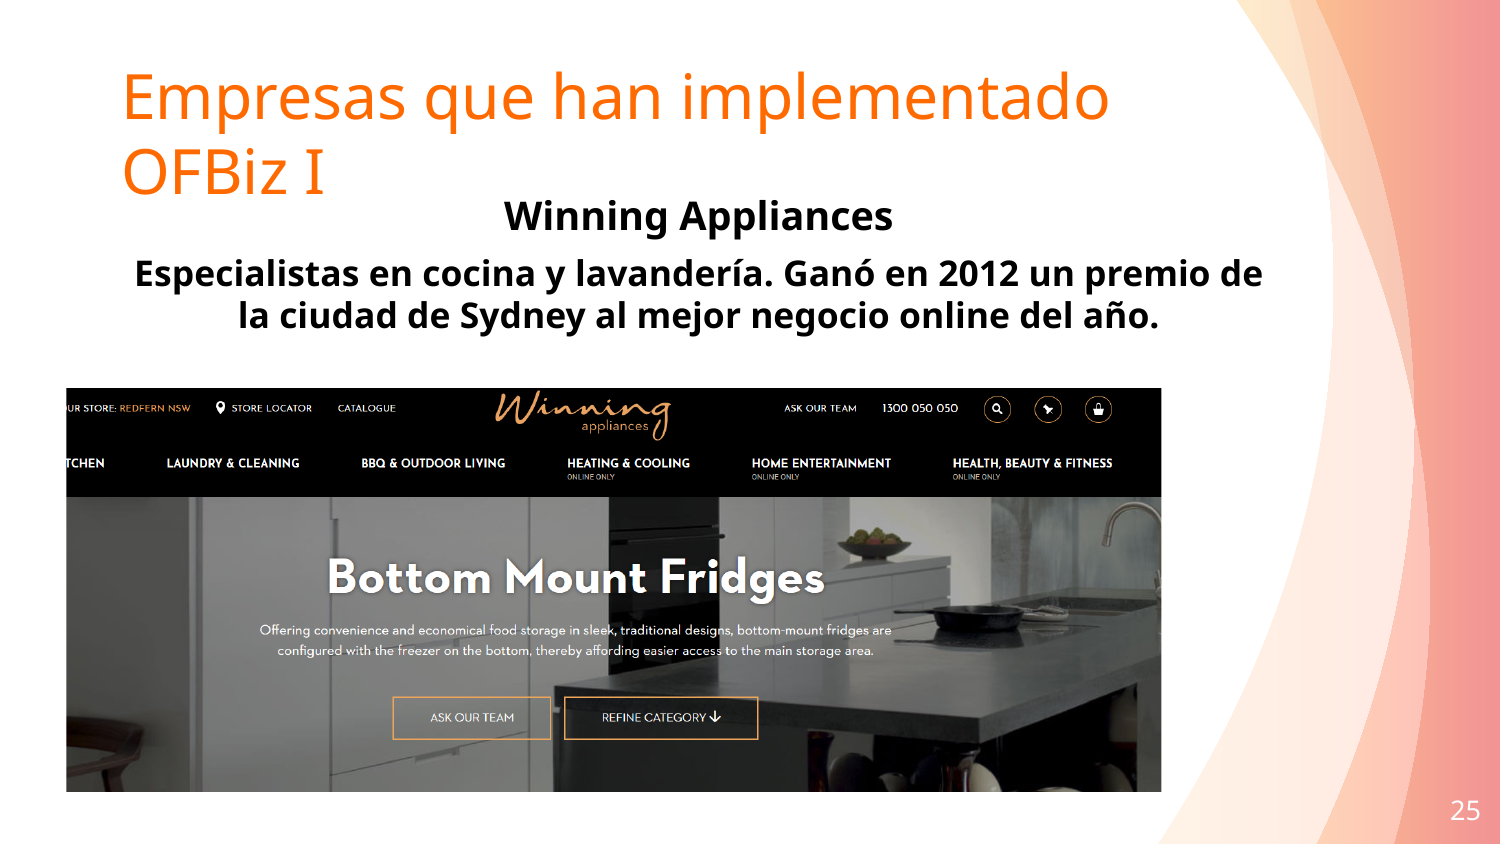

# Empresas que han implementado OFBiz I
Winning Appliances
Especialistas en cocina y lavandería. Ganó en 2012 un premio de la ciudad de Sydney al mejor negocio online del año.